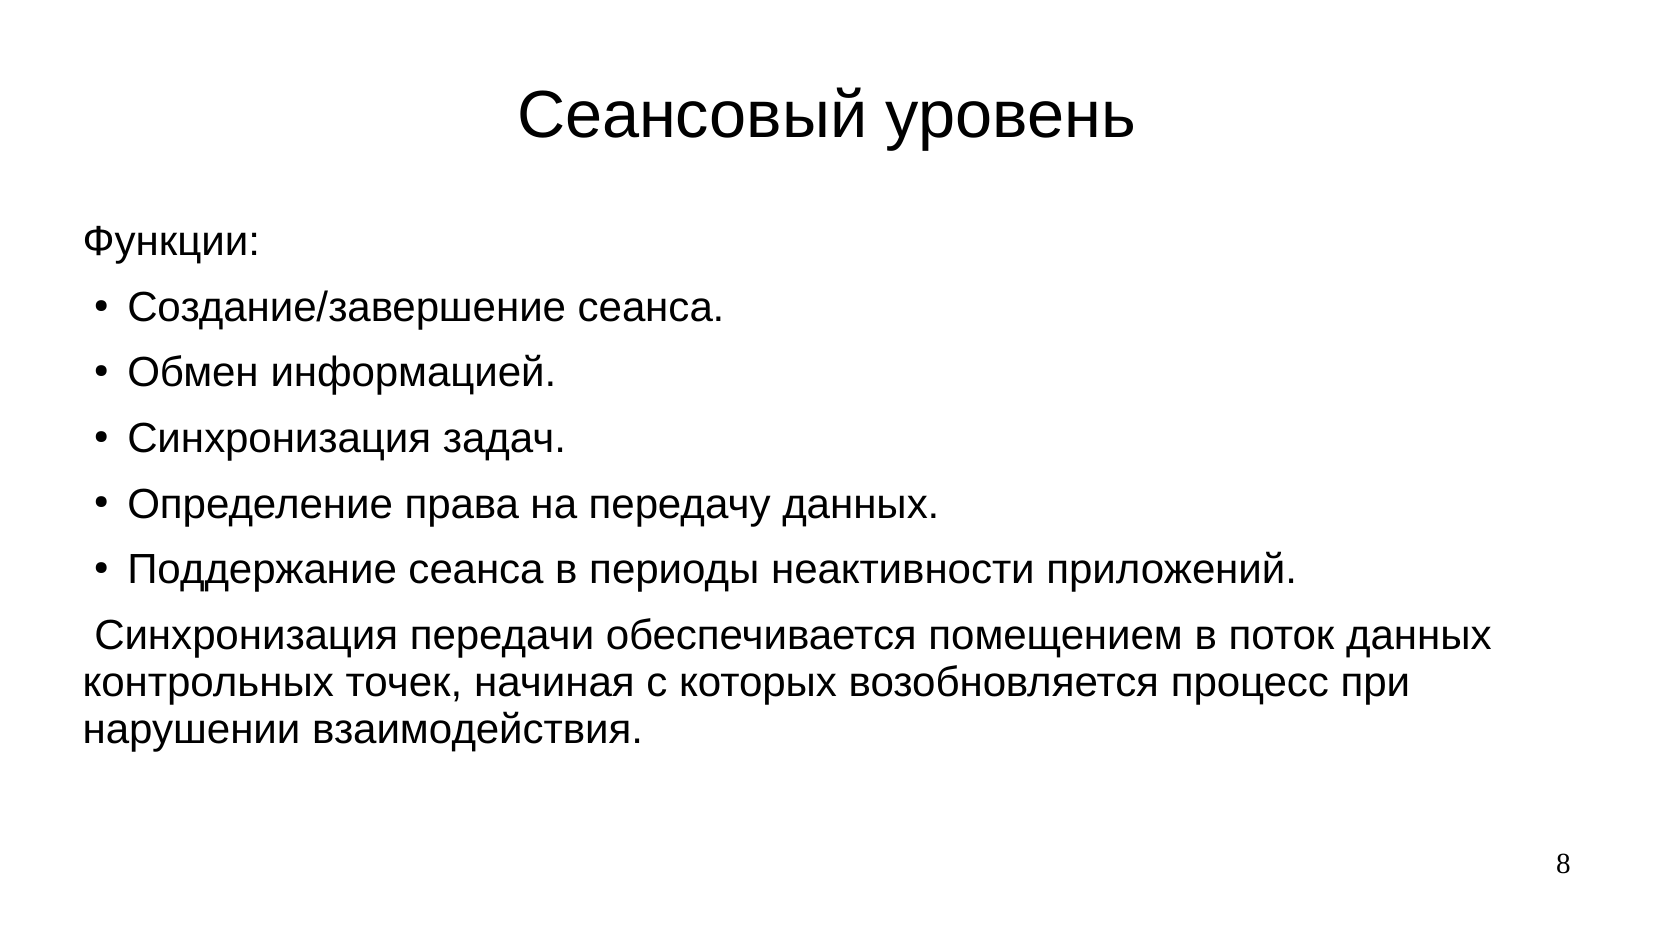

# Сеансовый уровень
Функции:
Создание/завершение сеанса.
Обмен информацией.
Синхронизация задач.
Определение права на передачу данных.
Поддержание сеанса в периоды неактивности приложений.
 Синхронизация передачи обеспечивается помещением в поток данных контрольных точек, начиная с которых возобновляется процесс при нарушении взаимодействия.
8